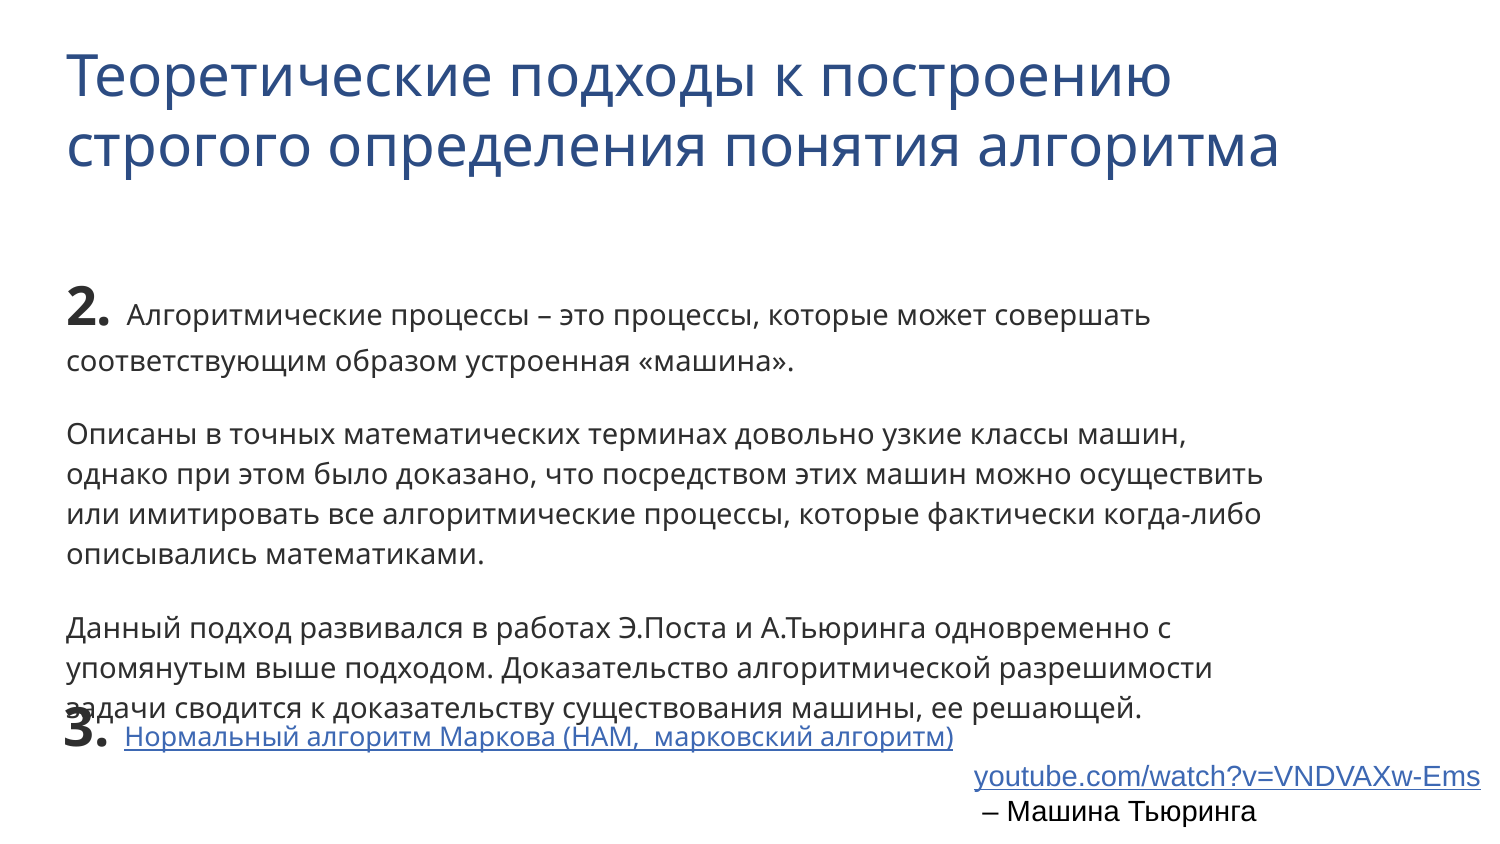

# Теоретические подходы к построению строгого определения понятия алгоритма
2. Алгоритмические процессы – это процессы, которые может совершать соответствующим образом устроенная «машина».
Описаны в точных математических терминах довольно узкие классы машин, однако при этом было доказано, что посредством этих машин можно осуществить или имитировать все алгоритмические процессы, которые фактически когда-либо описывались математиками.
Данный подход развивался в работах Э.Поста и А.Тьюринга одновременно с упомянутым выше подходом. Доказательство алгоритмической разрешимости задачи сводится к доказательству существования машины, ее решающей.
3. Нормальный алгоритм Маркова (НАМ, марковский алгоритм)
youtube.com/watch?v=VNDVAXw-Ems – Машина Тьюринга